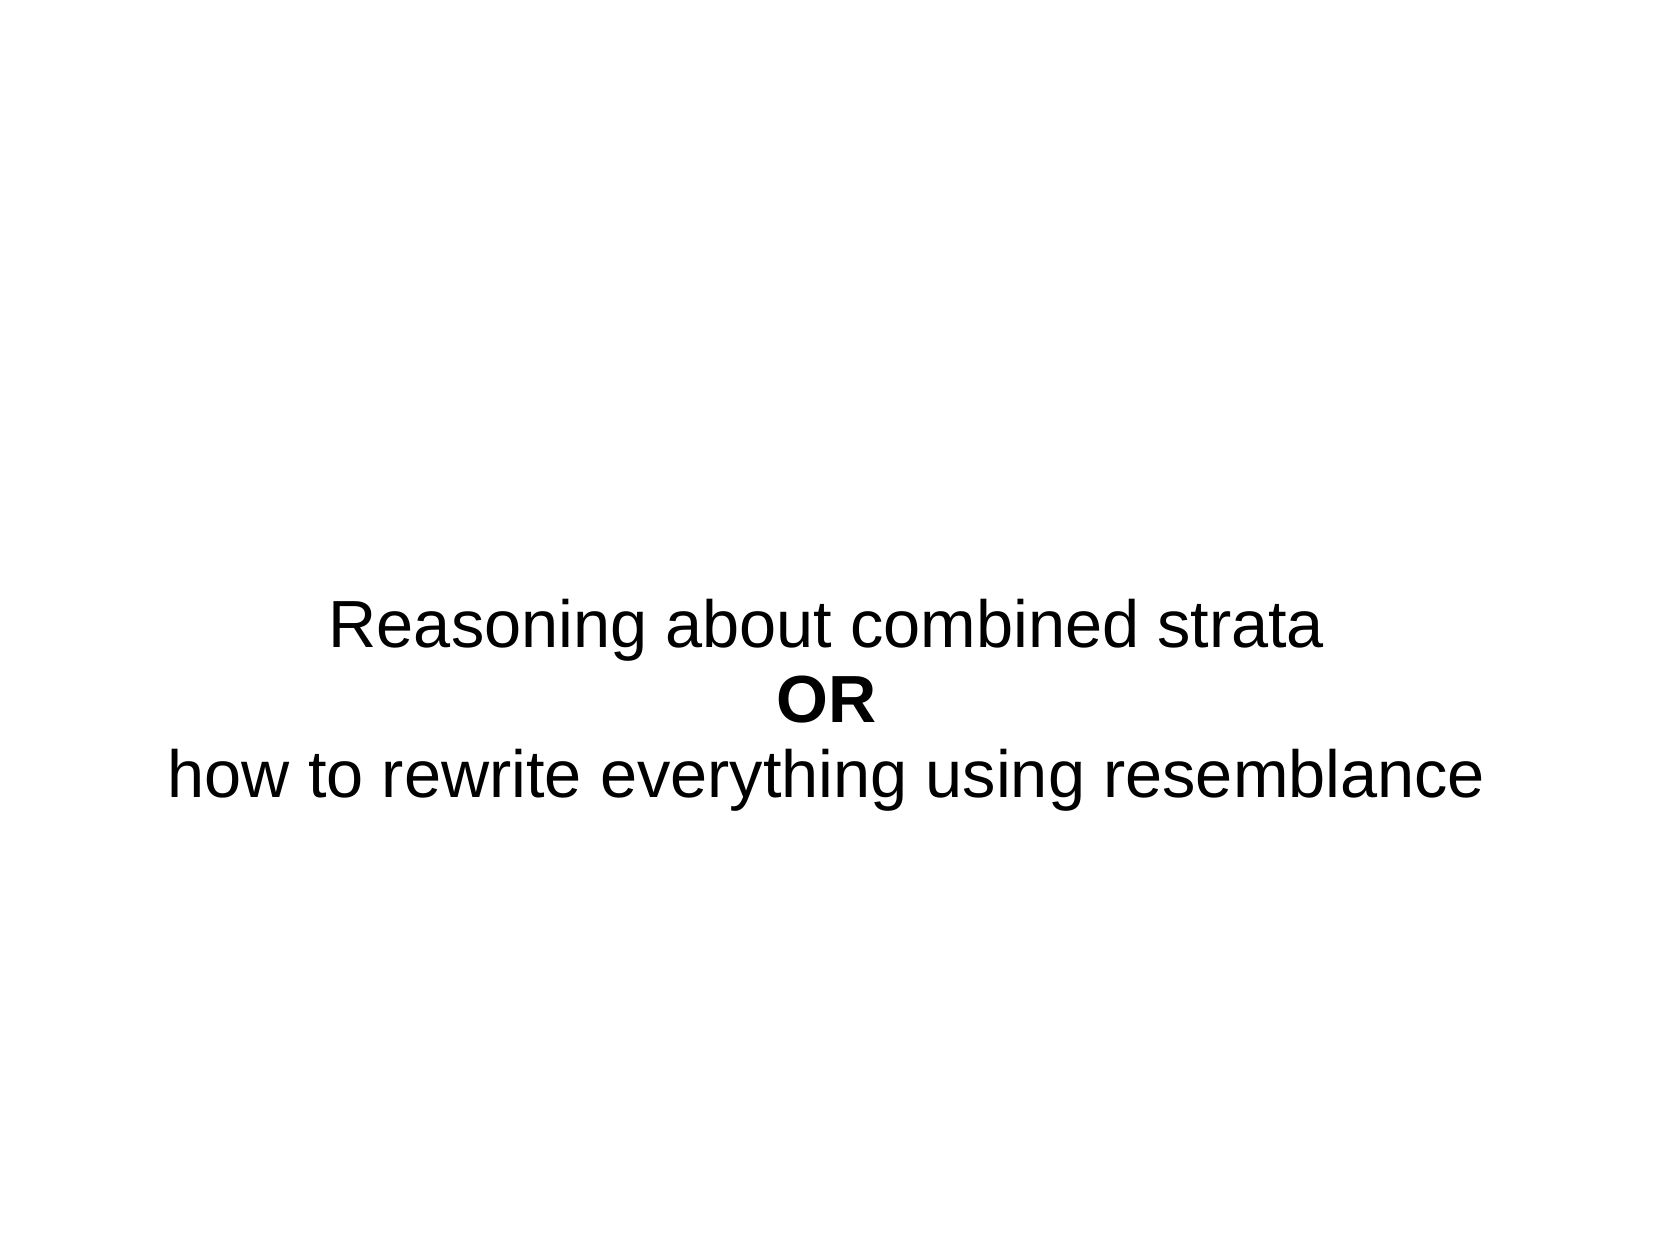

#
Reasoning about combined strata
OR
how to rewrite everything using resemblance